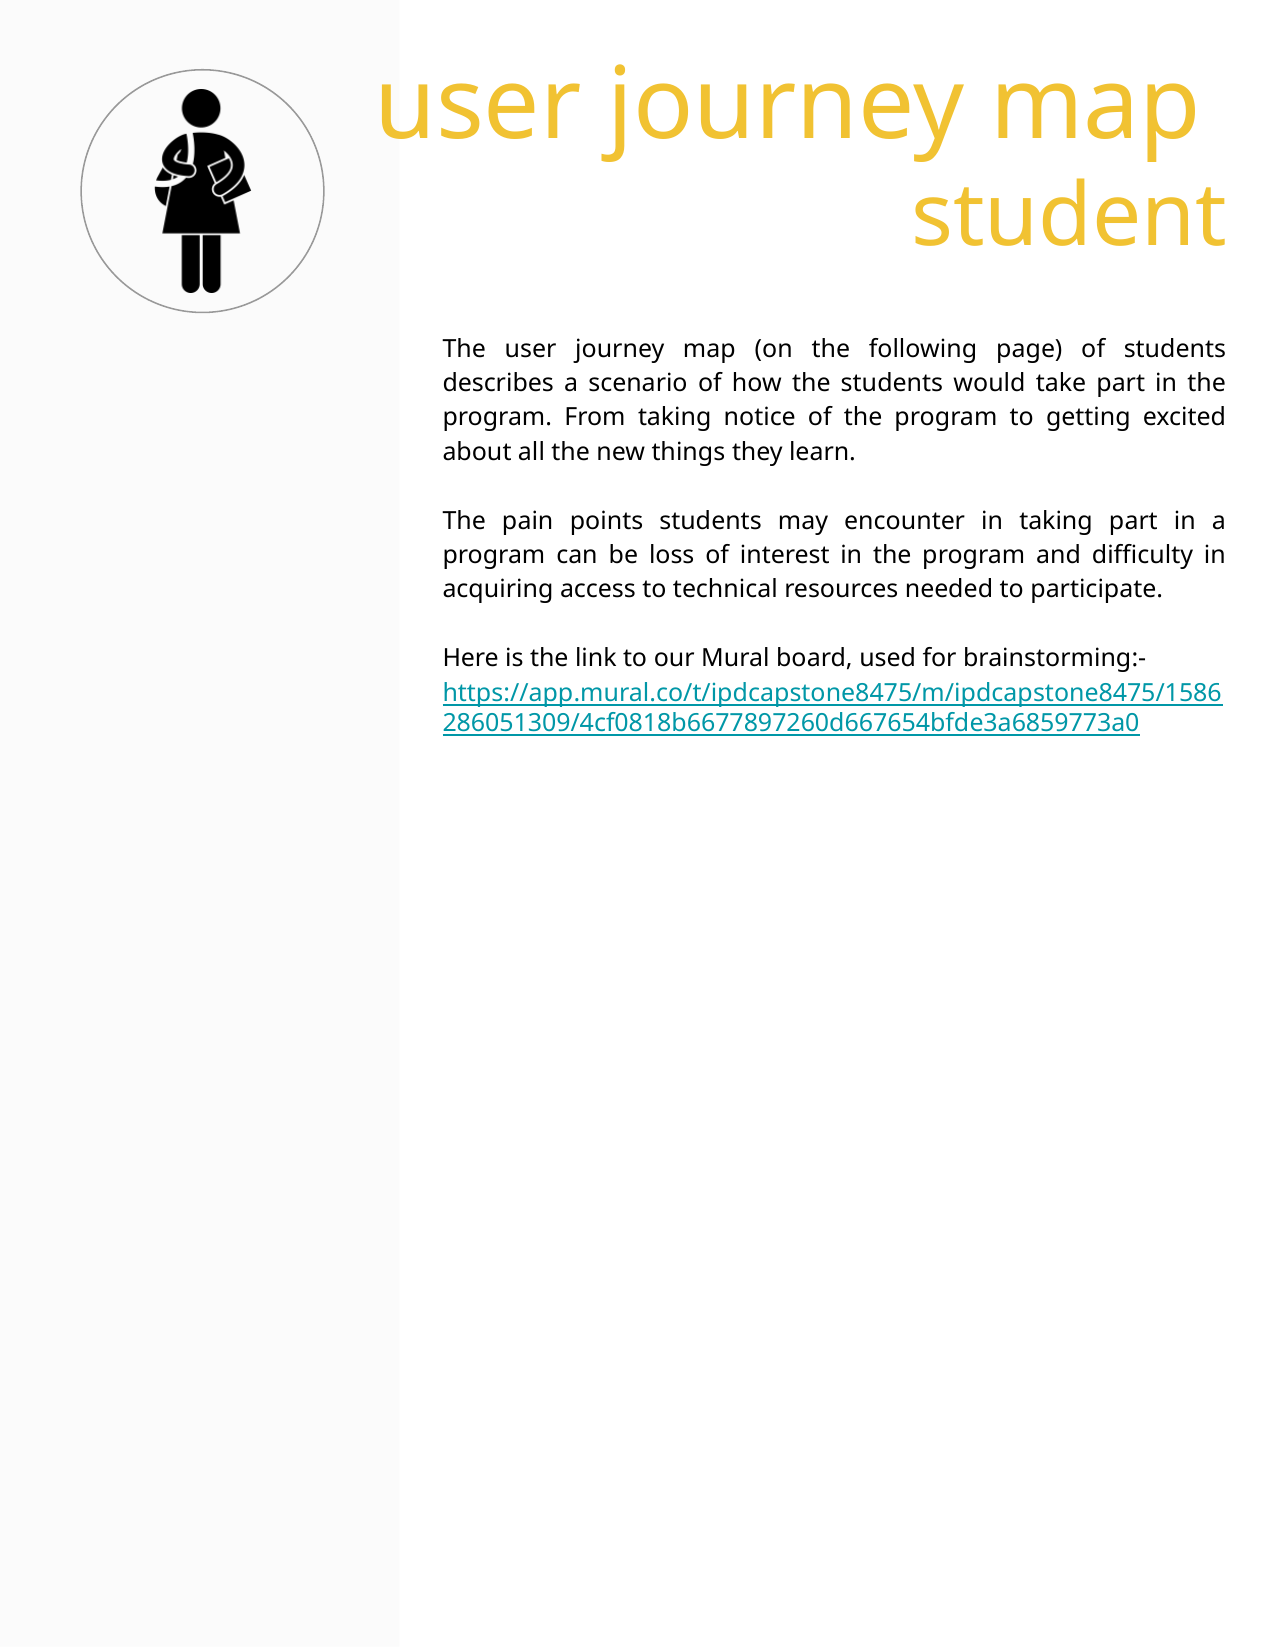

# user journey map
student
The user journey map (on the following page) of students describes a scenario of how the students would take part in the program. From taking notice of the program to getting excited about all the new things they learn.
The pain points students may encounter in taking part in a program can be loss of interest in the program and difficulty in acquiring access to technical resources needed to participate.
Here is the link to our Mural board, used for brainstorming:-
https://app.mural.co/t/ipdcapstone8475/m/ipdcapstone8475/1586286051309/4cf0818b6677897260d667654bfde3a6859773a0